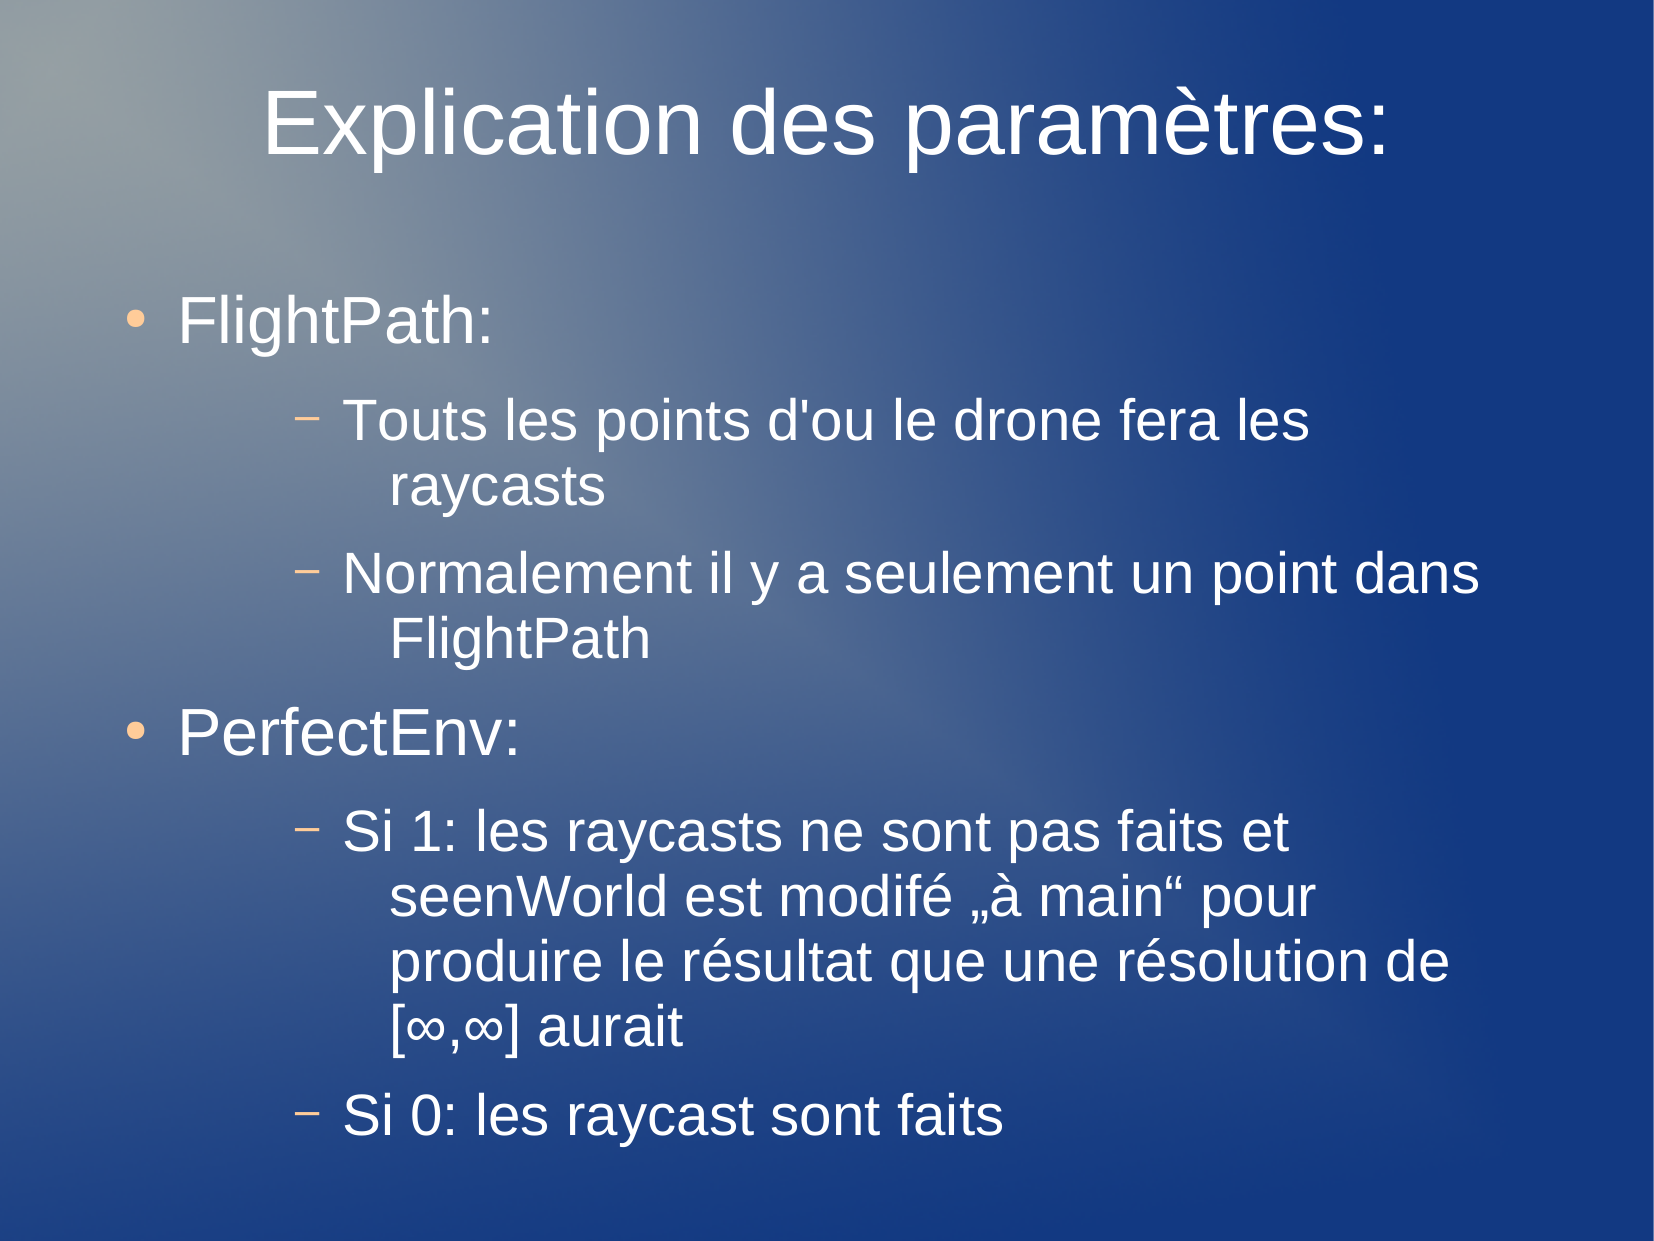

# Explication des paramètres:
FlightPath:
Touts les points d'ou le drone fera les raycasts
Normalement il y a seulement un point dans FlightPath
PerfectEnv:
Si 1: les raycasts ne sont pas faits et seenWorld est modifé „à main“ pour produire le résultat que une résolution de [∞,∞] aurait
Si 0: les raycast sont faits